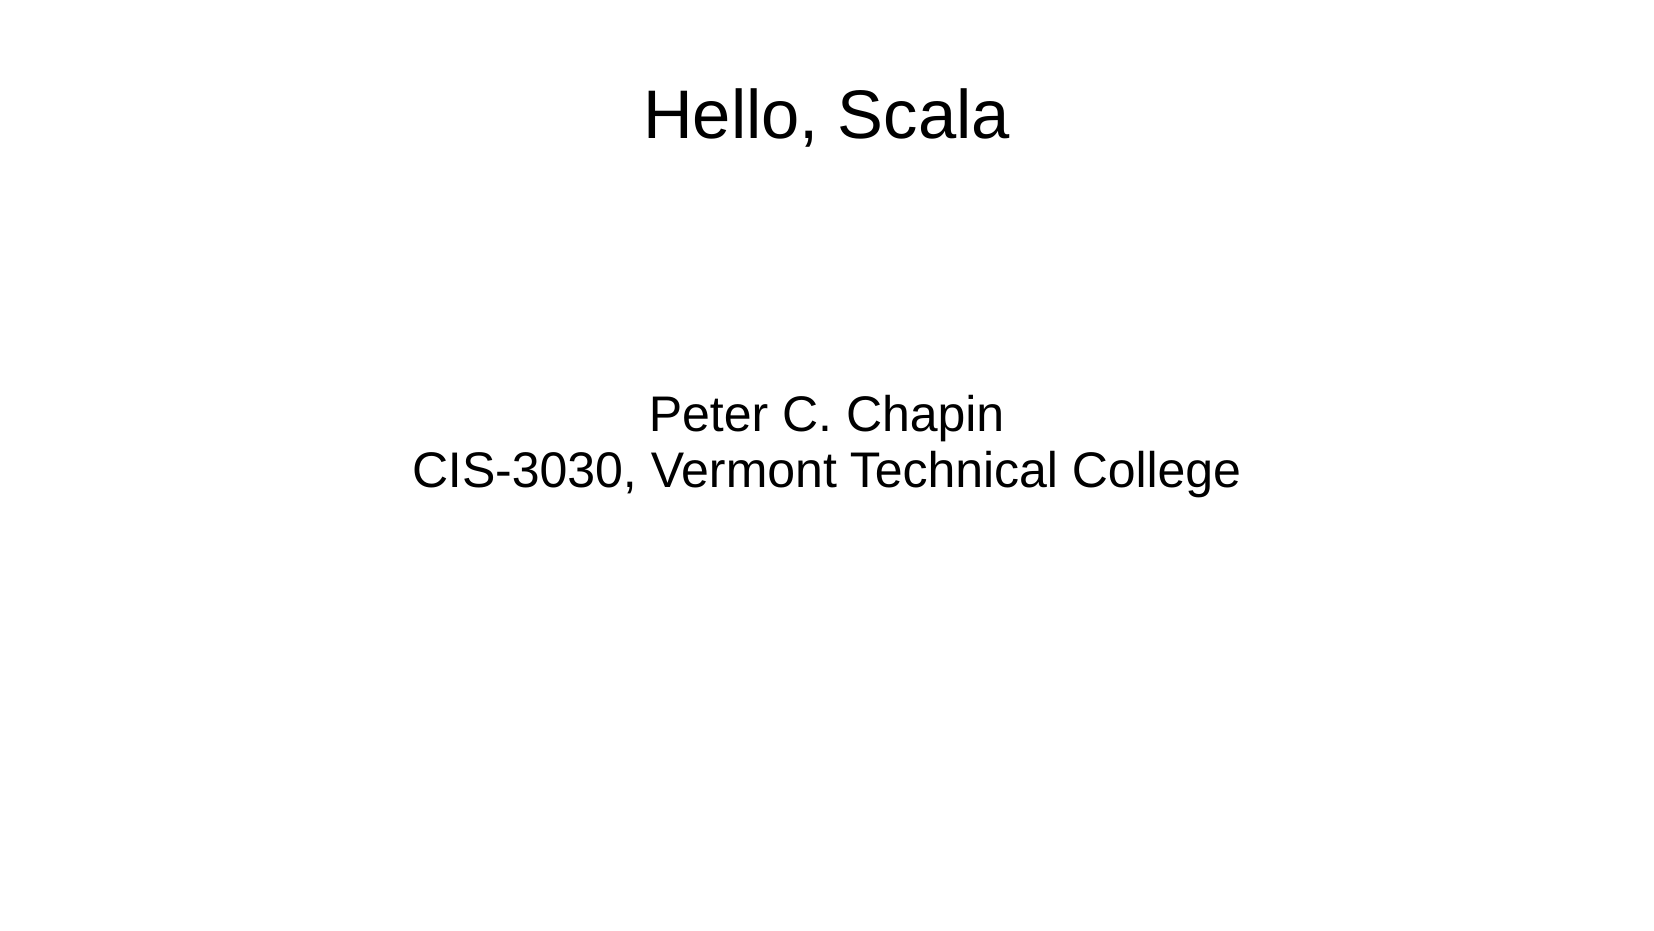

# Hello, Scala
Peter C. Chapin
CIS-3030, Vermont Technical College